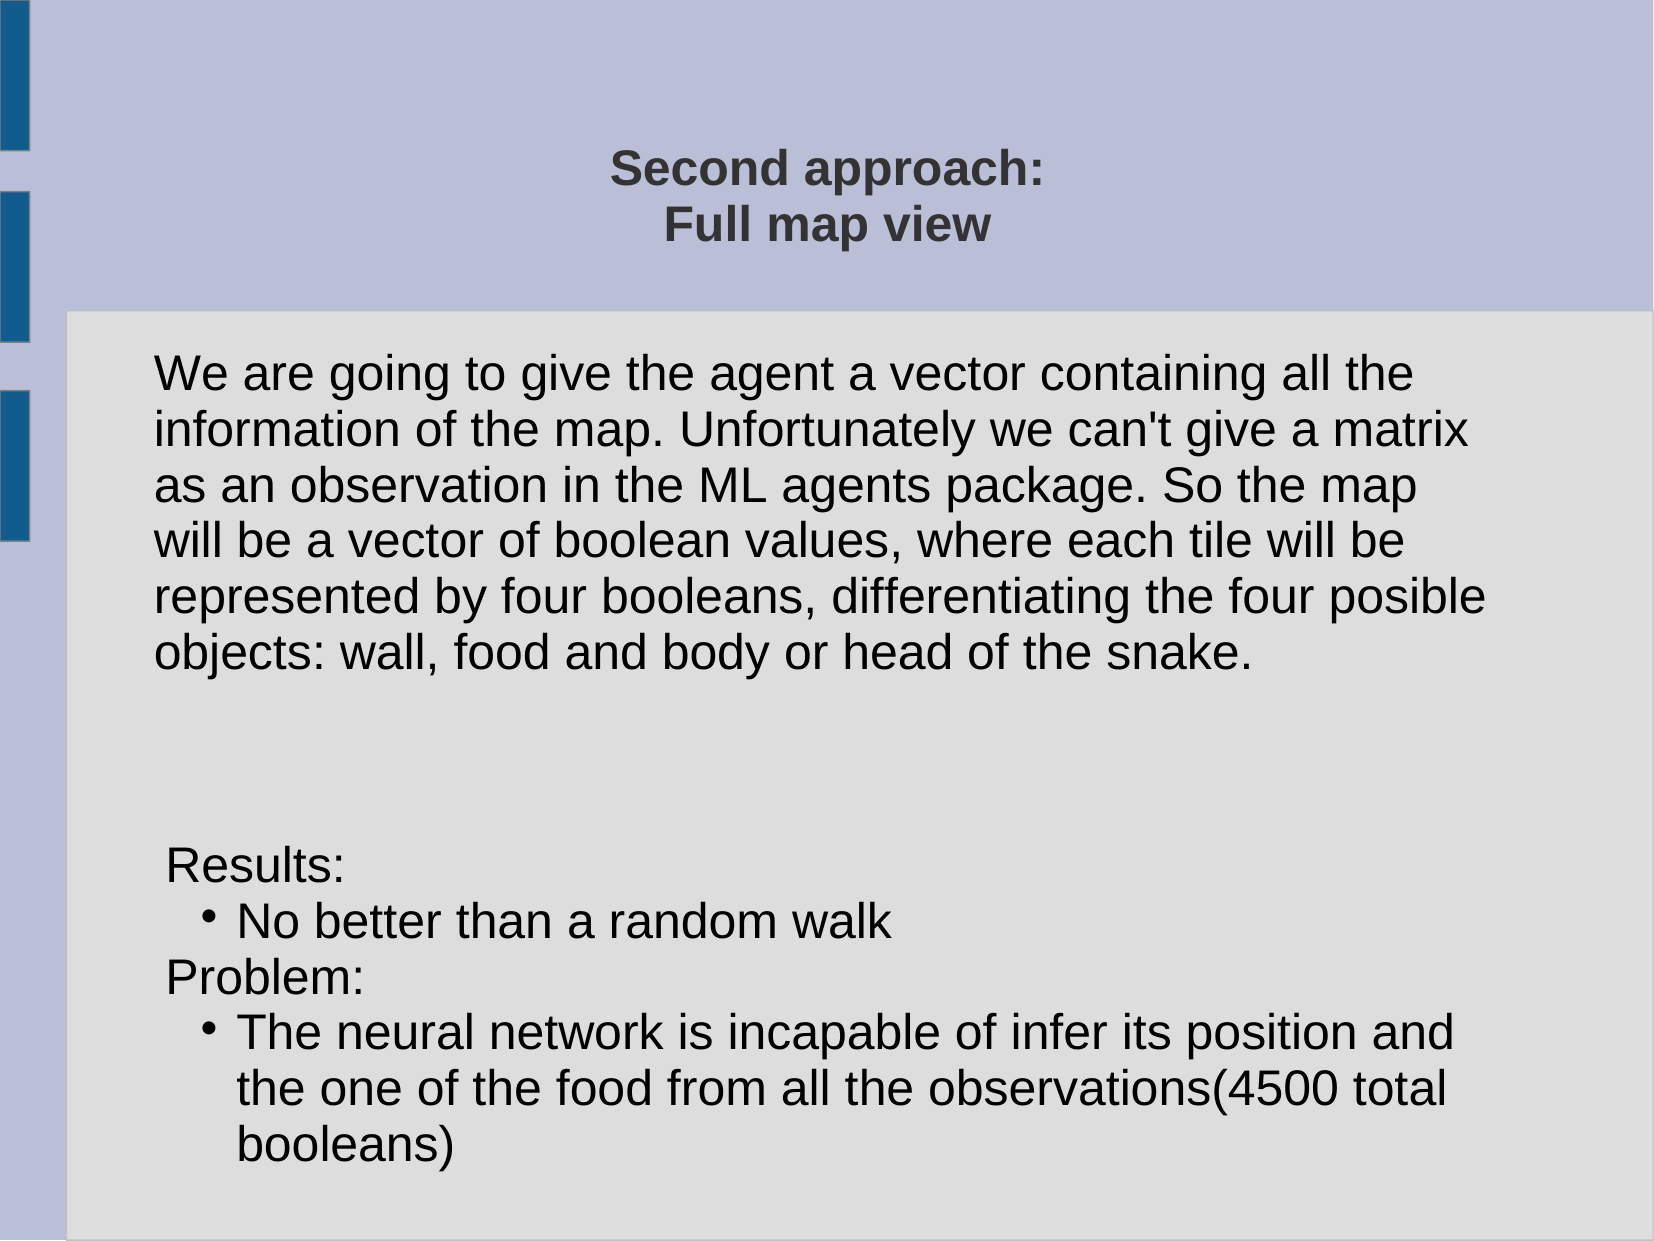

# Second approach: Full map view
We are going to give the agent a vector containing all the information of the map. Unfortunately we can't give a matrix as an observation in the ML agents package. So the map will be a vector of boolean values, where each tile will be represented by four booleans, differentiating the four posible objects: wall, food and body or head of the snake.
Results:
No better than a random walk
Problem:
The neural network is incapable of infer its position and the one of the food from all the observations(4500 total booleans)